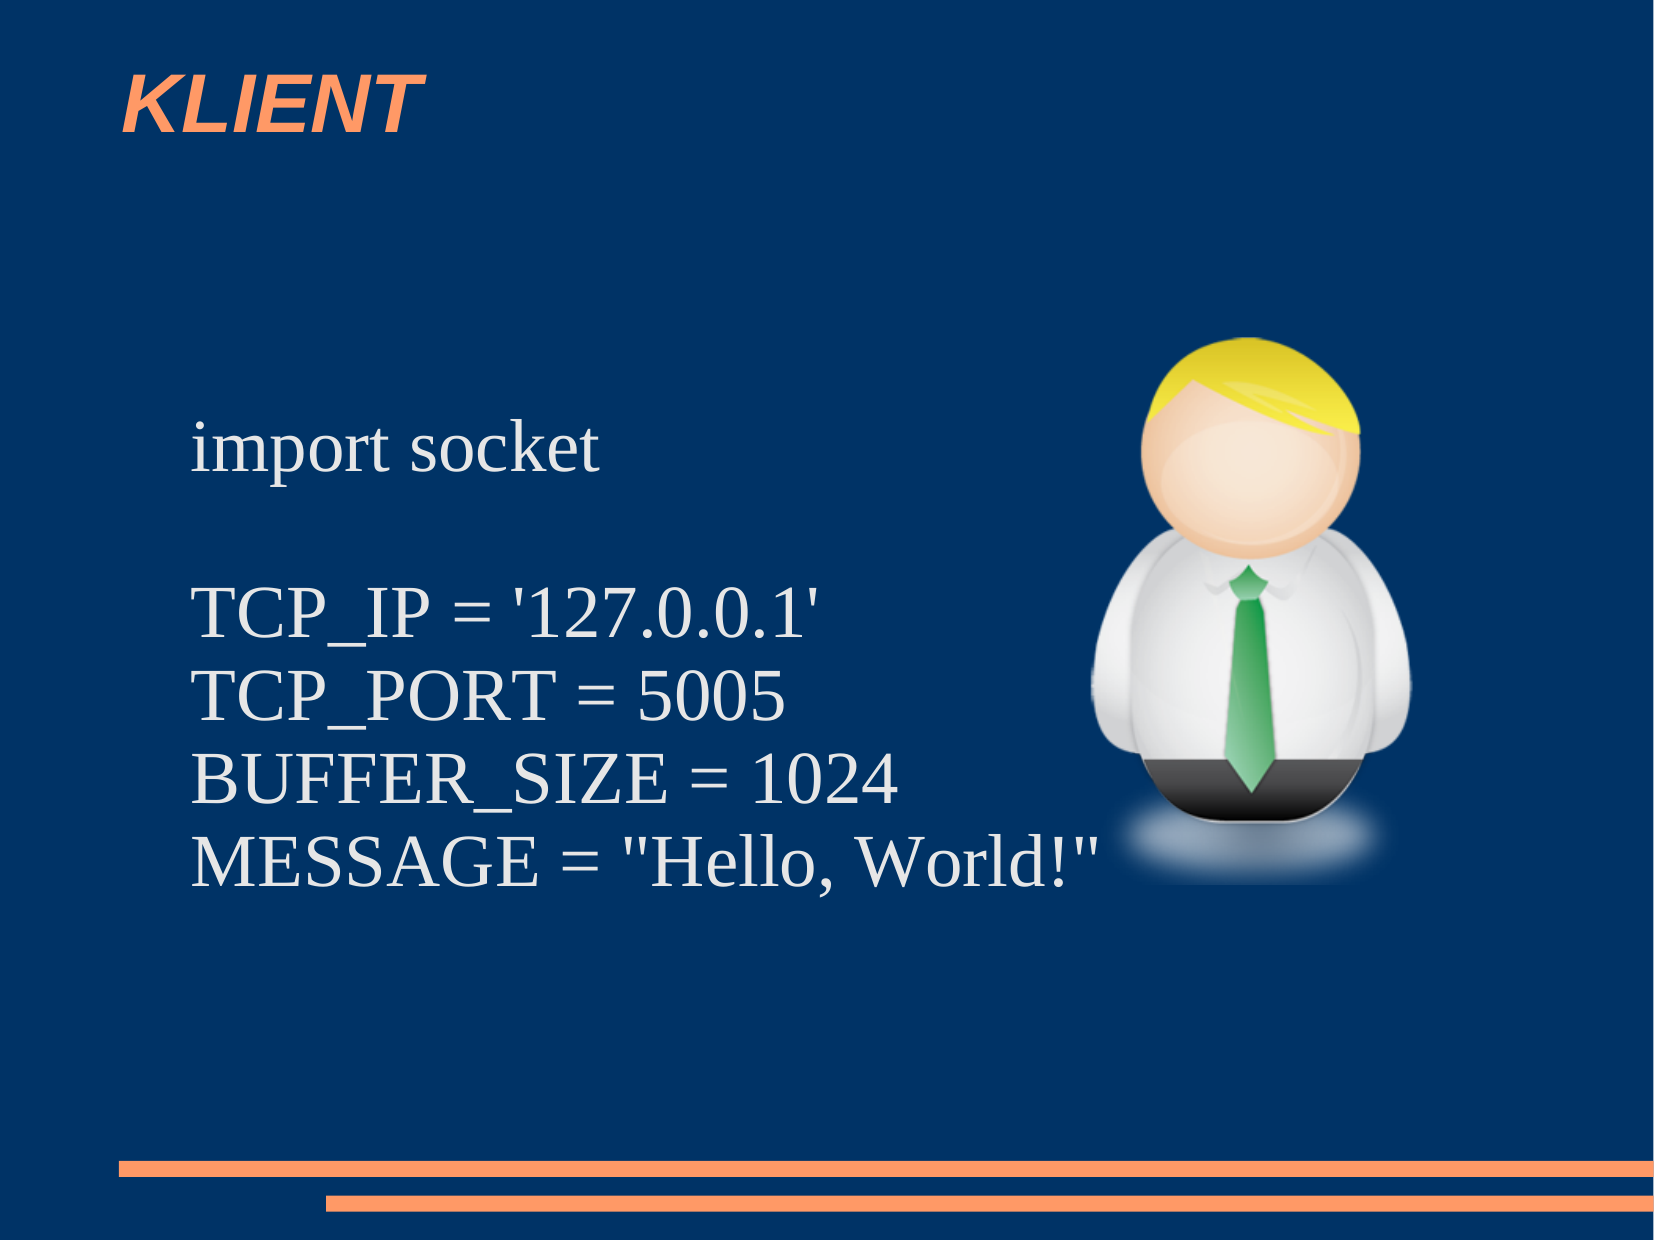

# KLIENT
import socket
TCP_IP = '127.0.0.1'
TCP_PORT = 5005
BUFFER_SIZE = 1024
MESSAGE = "Hello, World!"